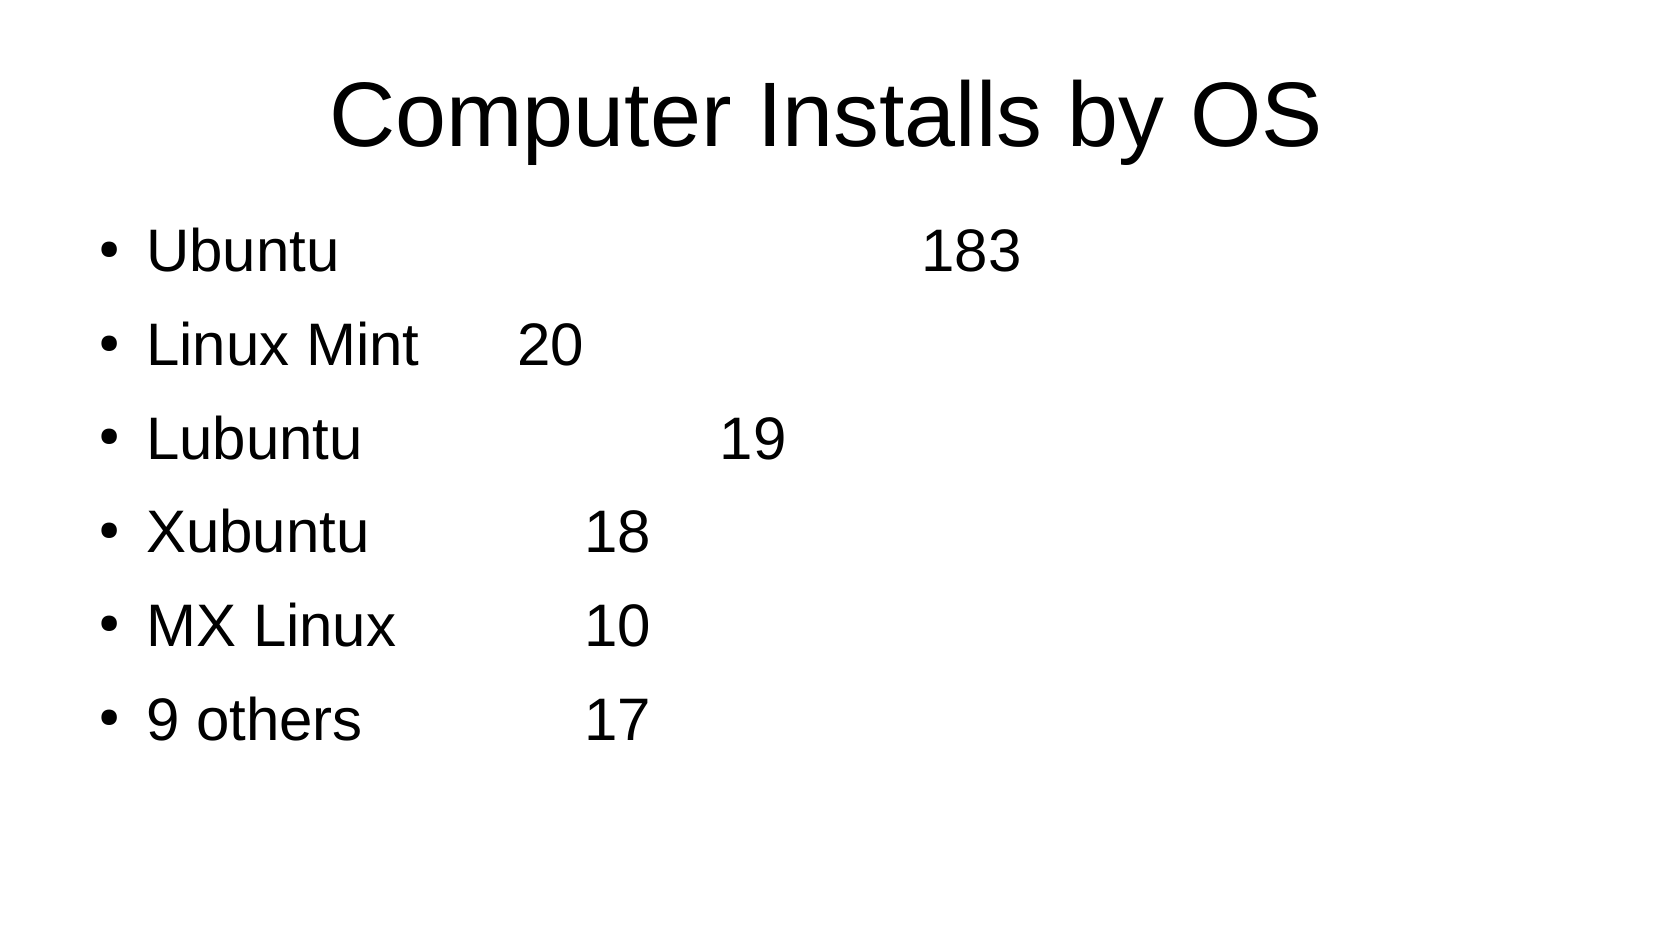

# Computer Installs by OS
Ubuntu								 183
Linux Mint	 20
Lubuntu		 			 19
Xubuntu		 18
MX Linux		 10
9 others		 17